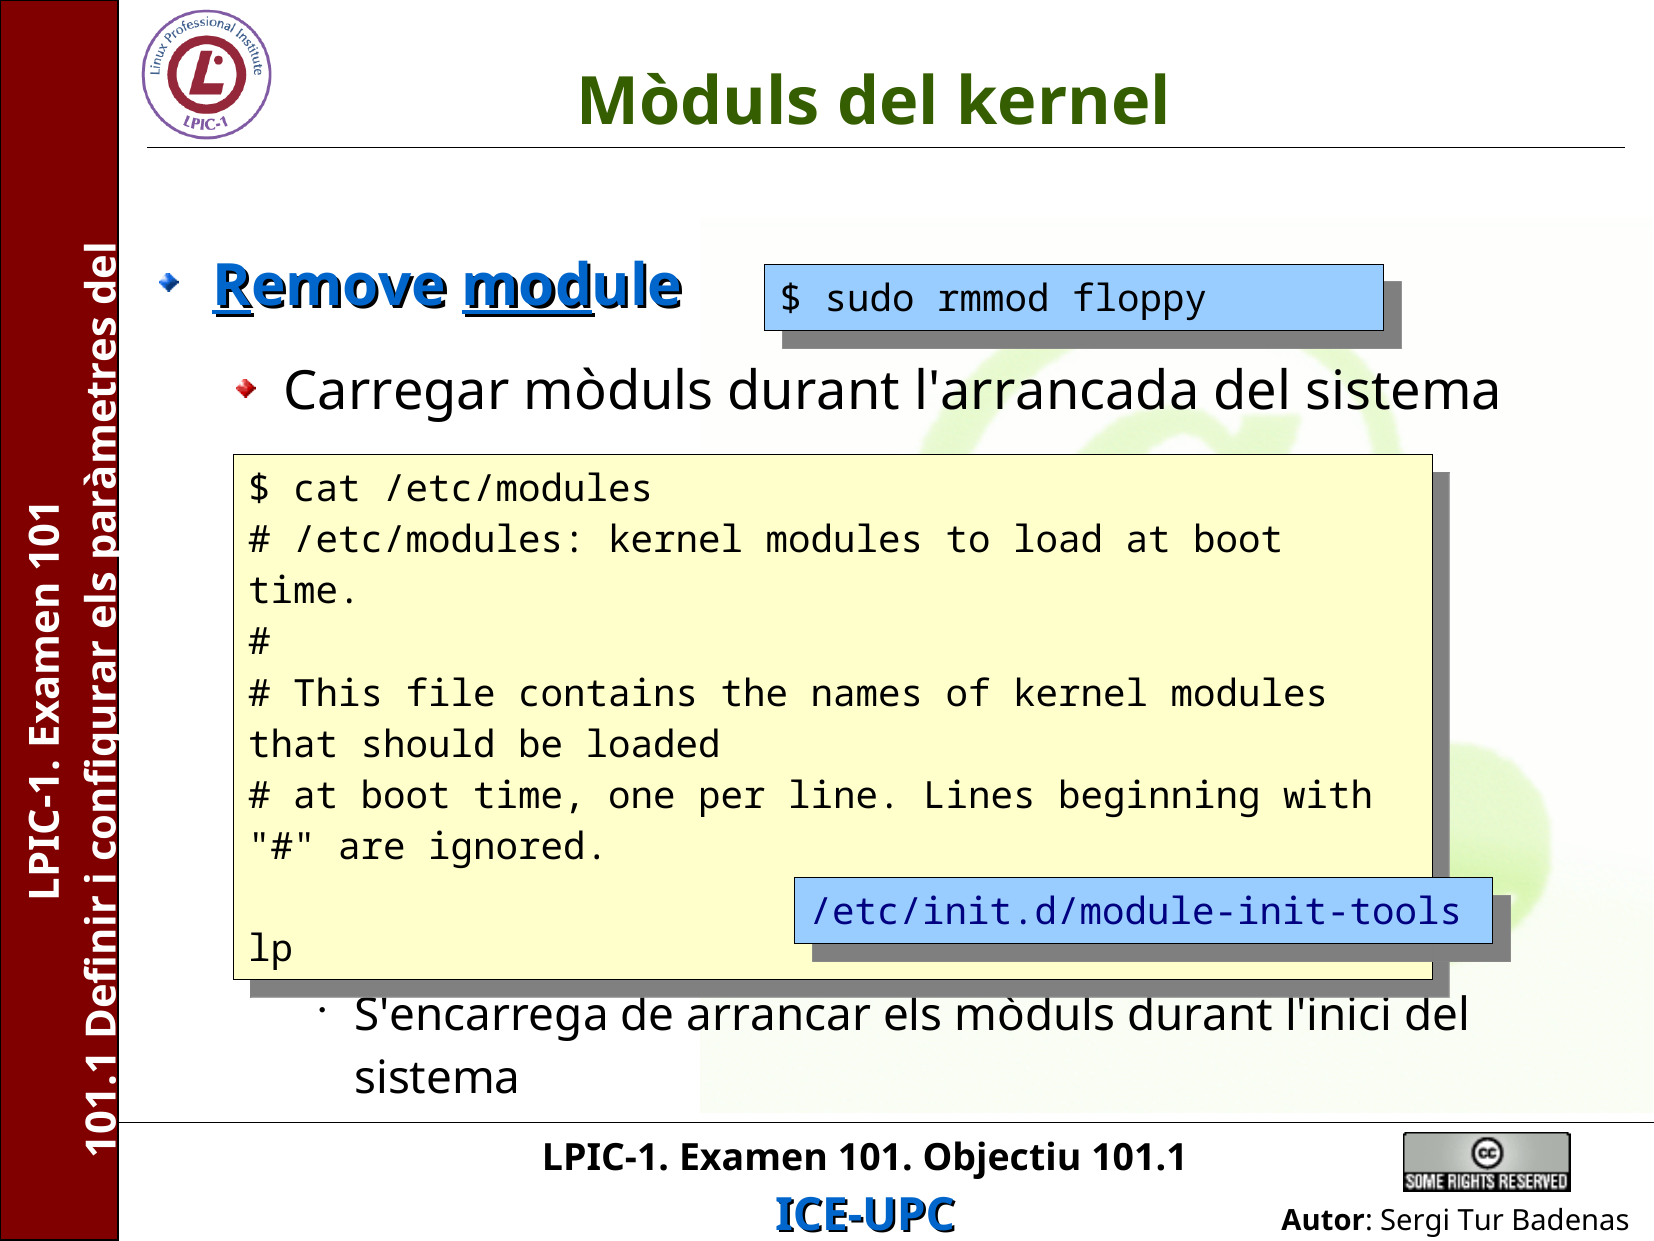

# Mòduls del kernel
Remove module
Carregar mòduls durant l'arrancada del sistema
L'script System V:
S'encarrega de arrancar els mòduls durant l'inici del sistema
$ sudo rmmod floppy
$ cat /etc/modules
# /etc/modules: kernel modules to load at boot time.
#
# This file contains the names of kernel modules that should be loaded
# at boot time, one per line. Lines beginning with "#" are ignored.
lp
/etc/init.d/module-init-tools